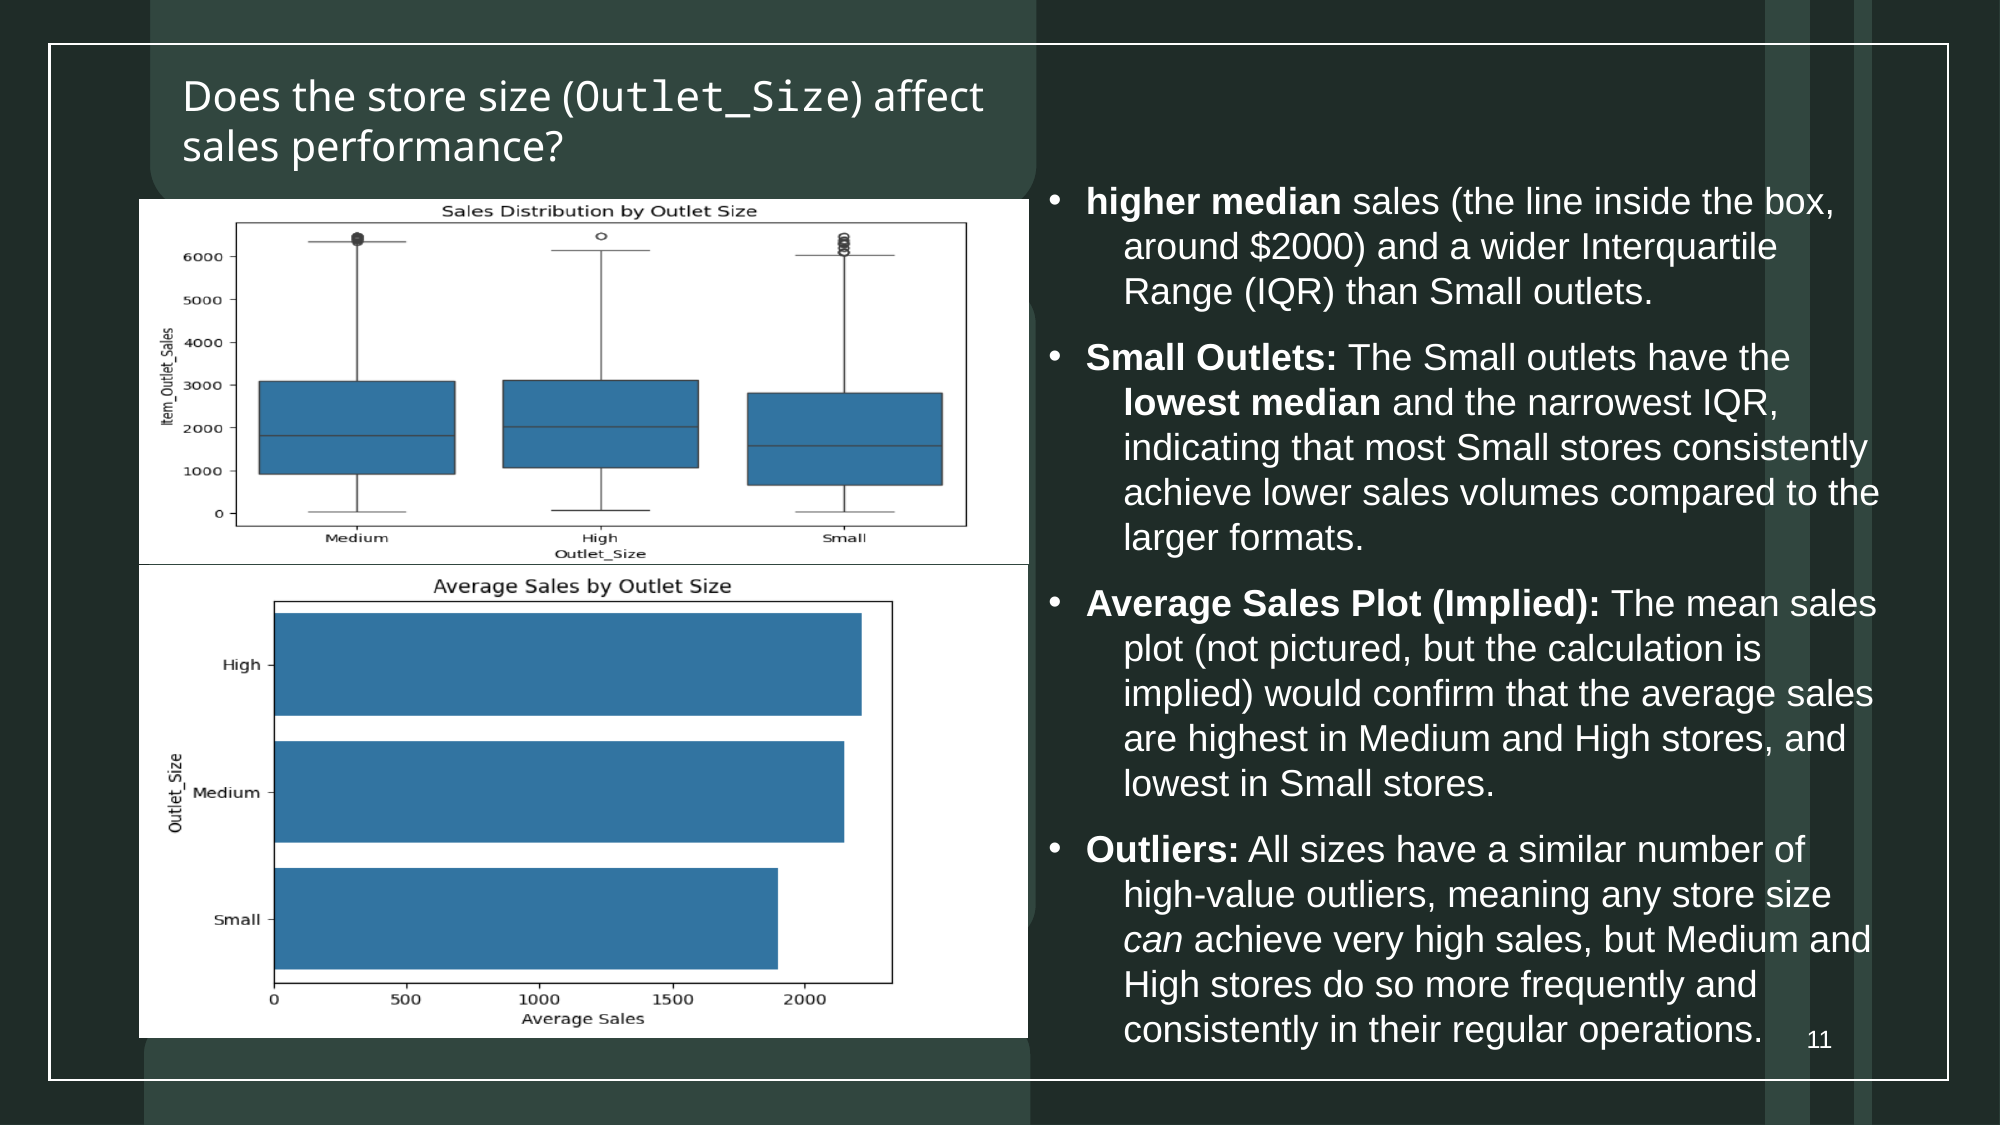

# Does the store size (Outlet_Size) affect sales performance?
higher median sales (the line inside the box, around $2000) and a wider Interquartile Range (IQR) than Small outlets.
Small Outlets: The Small outlets have the lowest median and the narrowest IQR, indicating that most Small stores consistently achieve lower sales volumes compared to the larger formats.
Average Sales Plot (Implied): The mean sales plot (not pictured, but the calculation is implied) would confirm that the average sales are highest in Medium and High stores, and lowest in Small stores.
Outliers: All sizes have a similar number of high-value outliers, meaning any store size can achieve very high sales, but Medium and High stores do so more frequently and consistently in their regular operations.